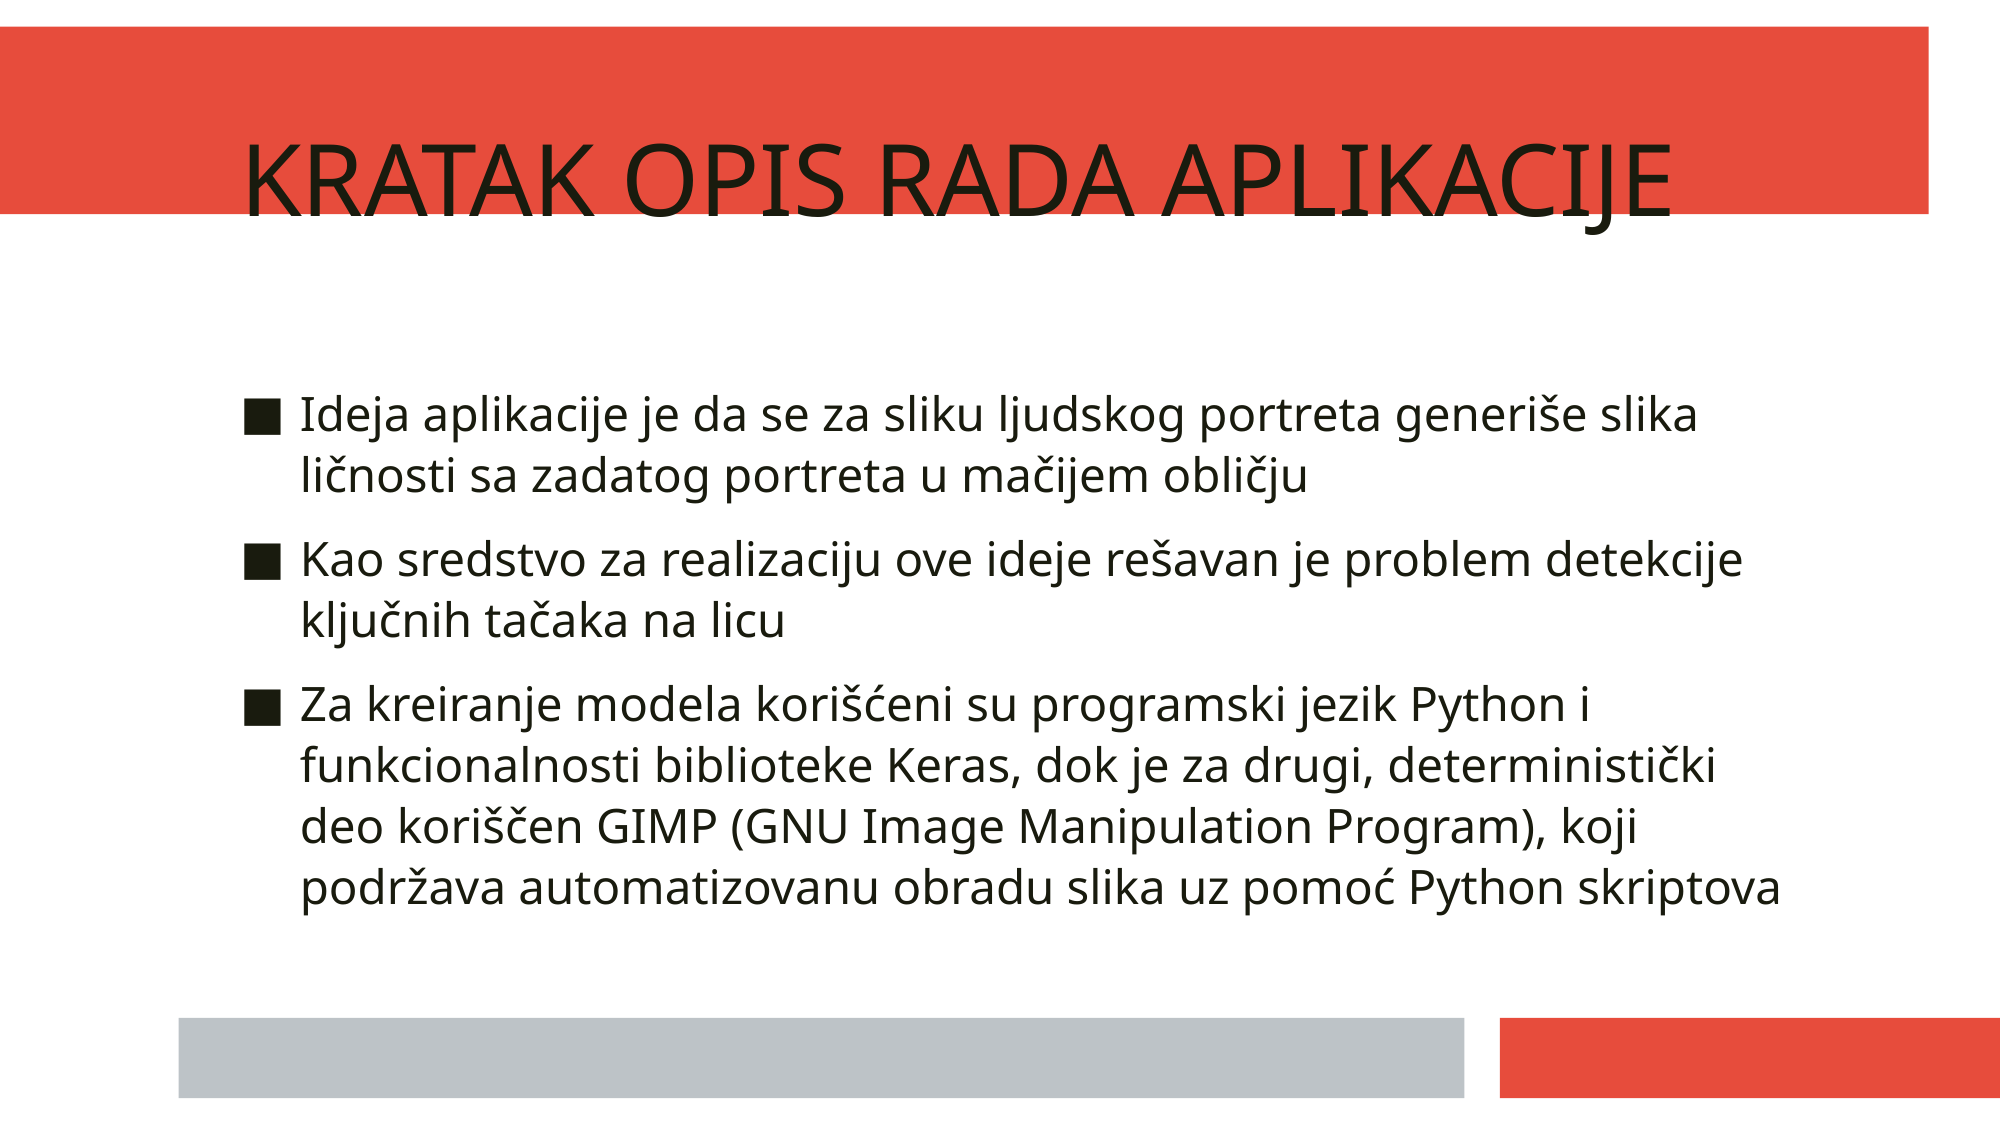

# KRATAK OPIS RADA APLIKACIJE
Ideja aplikacije je da se za sliku ljudskog portreta generiše slika ličnosti sa zadatog portreta u mačijem obličju
Kao sredstvo za realizaciju ove ideje rešavan je problem detekcije ključnih tačaka na licu
Za kreiranje modela korišćeni su programski jezik Python i funkcionalnosti biblioteke Keras, dok je za drugi, deterministički deo koriščen GIMP (GNU Image Manipulation Program), koji podržava automatizovanu obradu slika uz pomoć Python skriptova